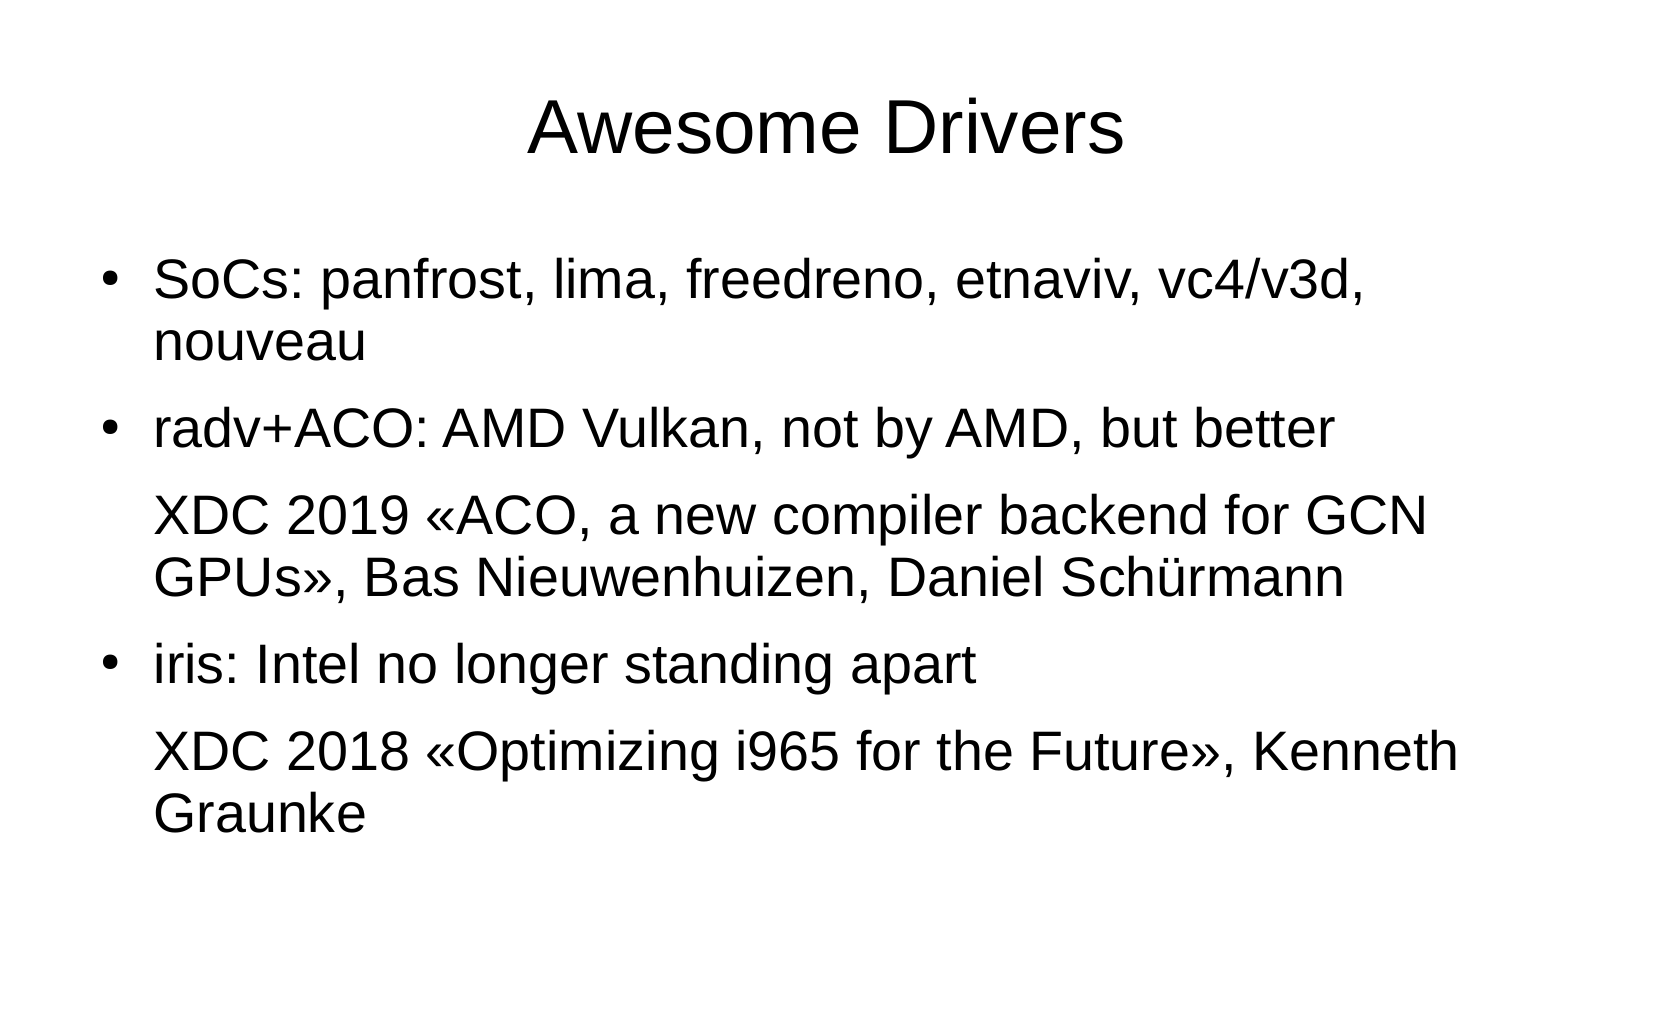

# Awesome Drivers
SoCs: panfrost, lima, freedreno, etnaviv, vc4/v3d, nouveau
radv+ACO: AMD Vulkan, not by AMD, but better
XDC 2019 «ACO, a new compiler backend for GCN GPUs», Bas Nieuwenhuizen, Daniel Schürmann
iris: Intel no longer standing apart
XDC 2018 «Optimizing i965 for the Future», Kenneth Graunke